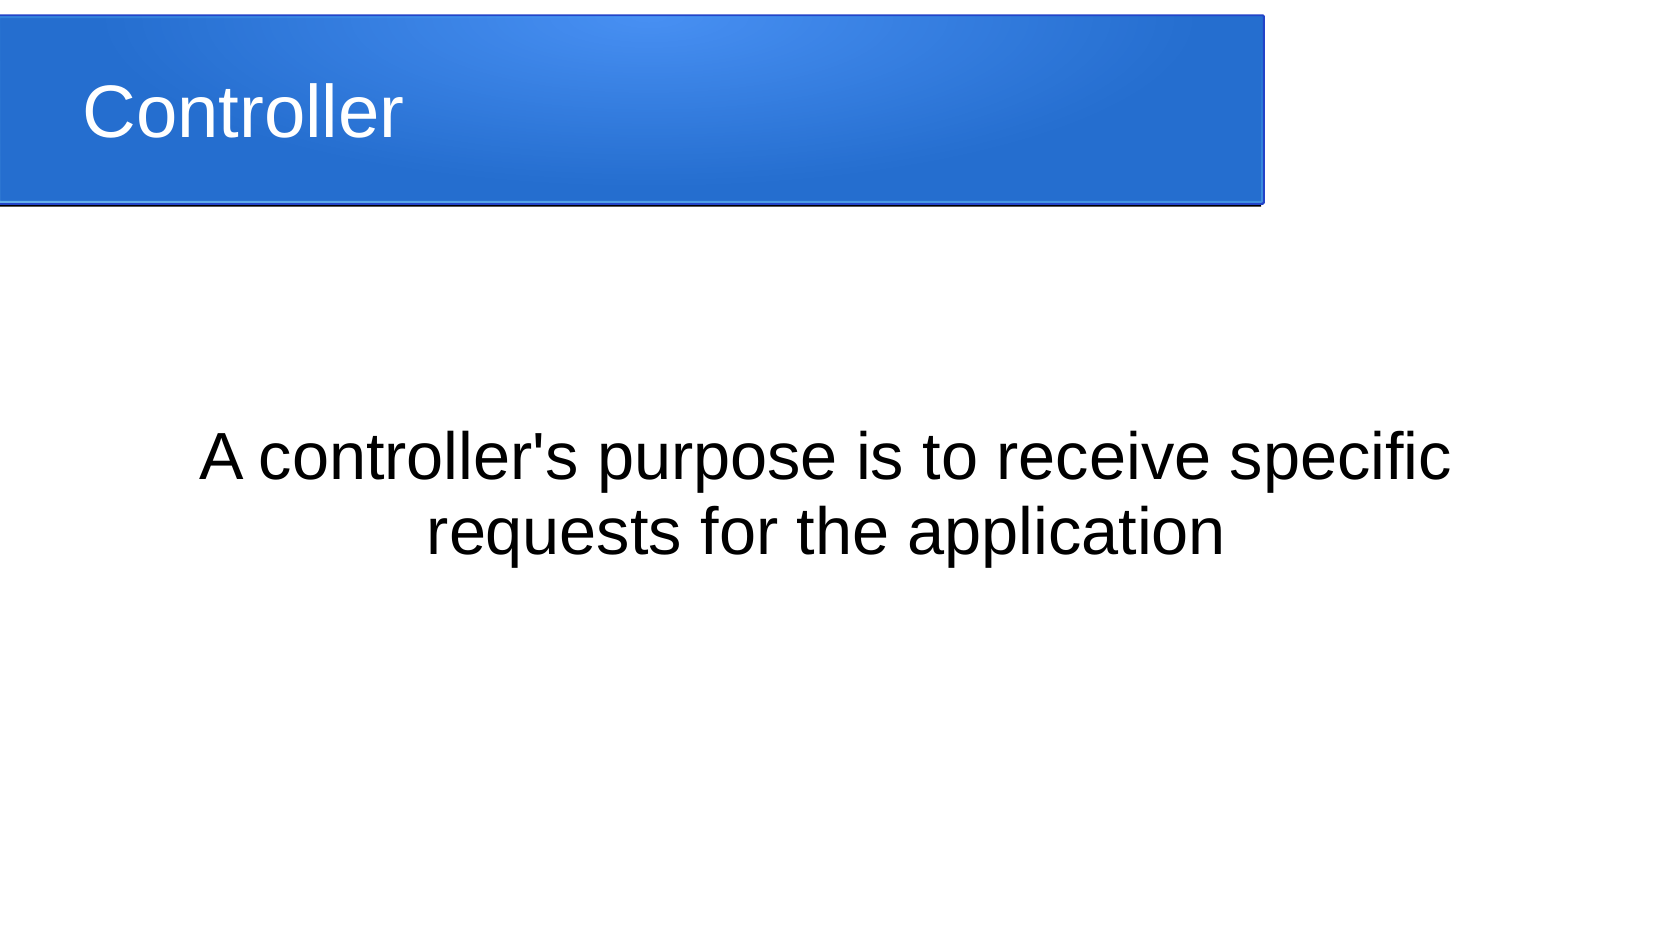

# Controller
A controller's purpose is to receive specific requests for the application